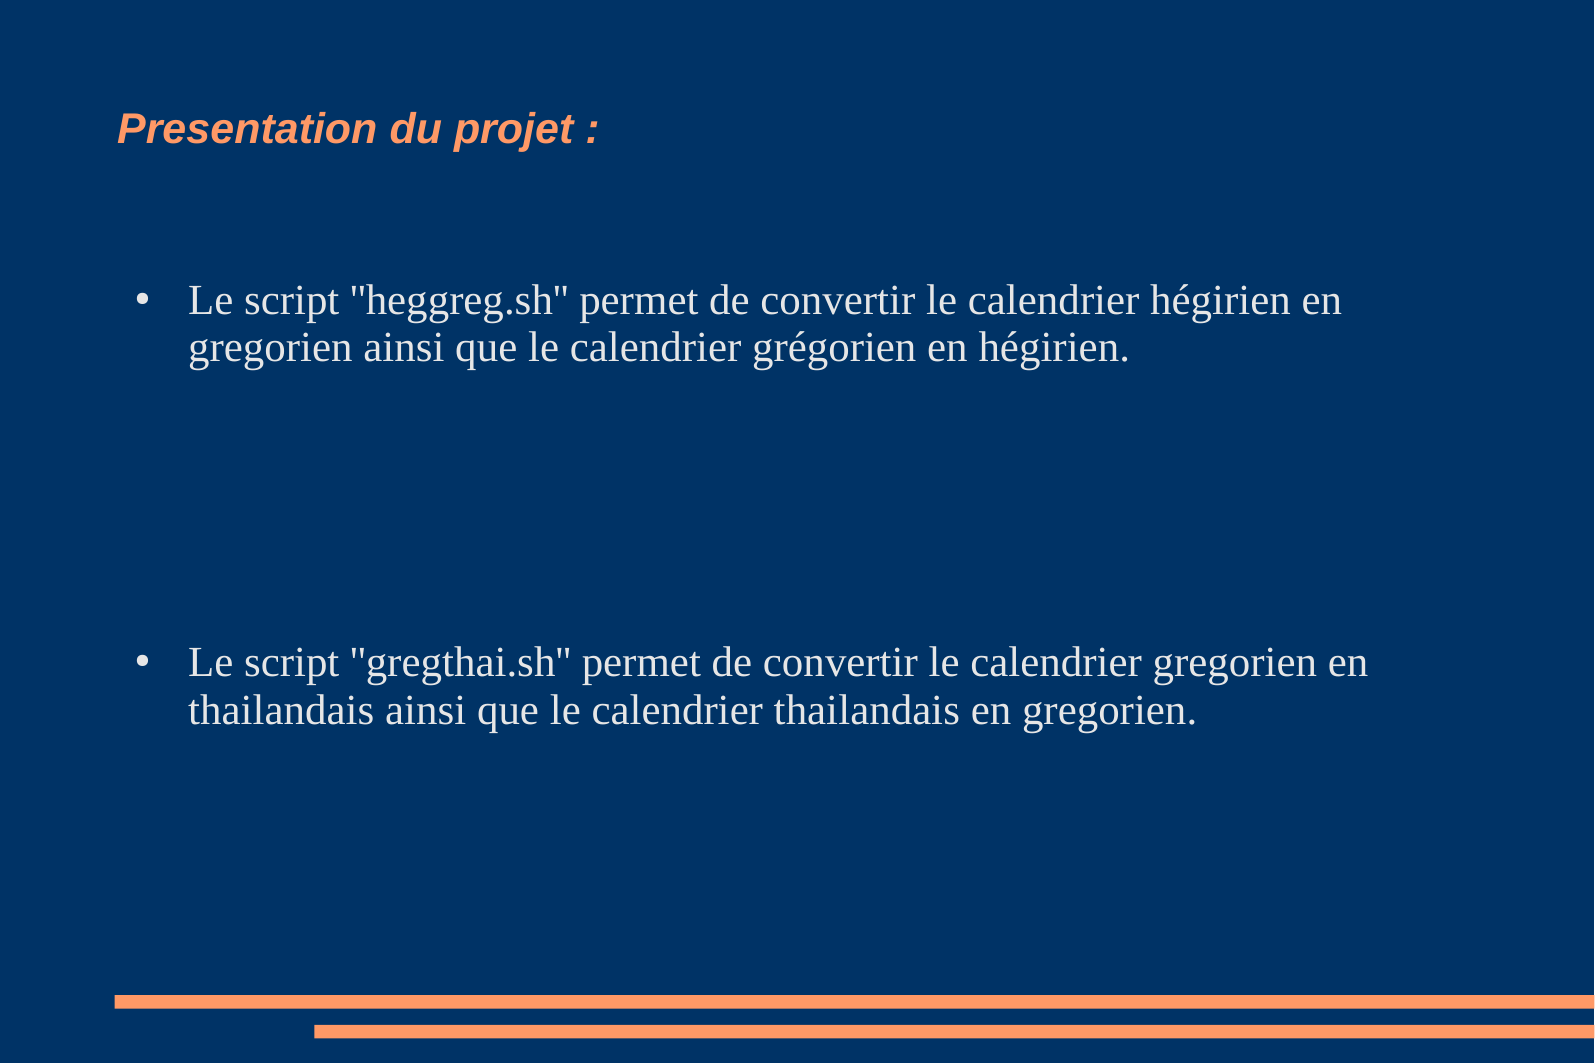

# Presentation du projet :
Le script ''heggreg.sh'' permet de convertir le calendrier hégirien en gregorien ainsi que le calendrier grégorien en hégirien.
Le script ''gregthai.sh'' permet de convertir le calendrier gregorien en thailandais ainsi que le calendrier thailandais en gregorien.